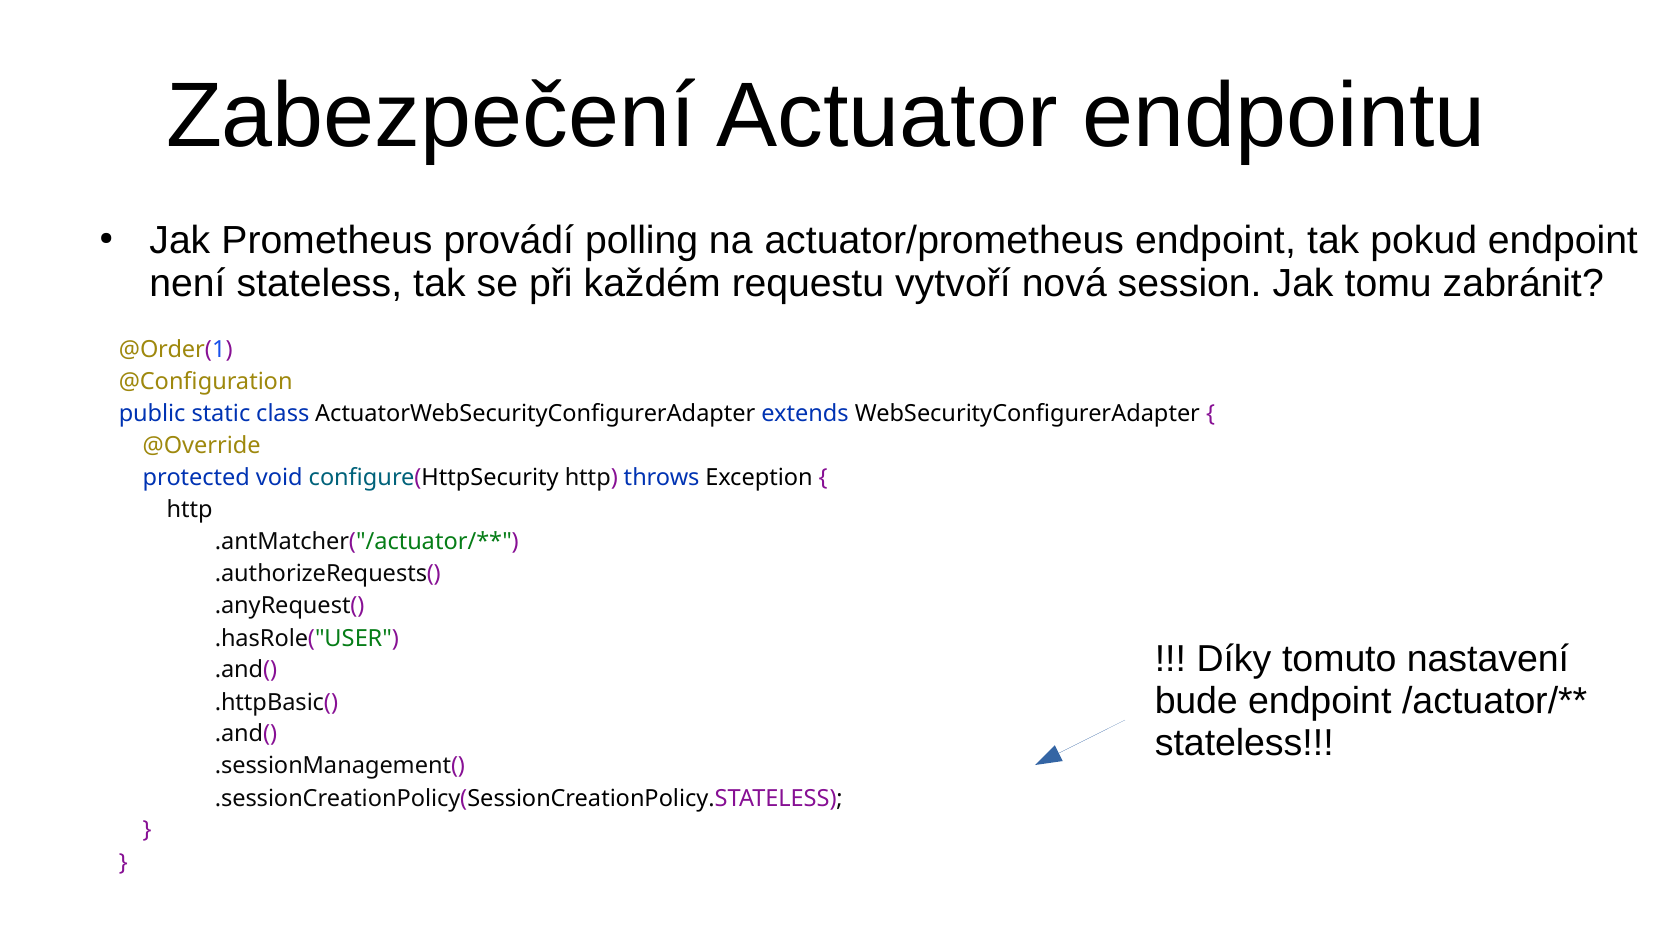

# Zabezpečení Actuator endpointu
Jak Prometheus provádí polling na actuator/prometheus endpoint, tak pokud endpoint není stateless, tak se při každém requestu vytvoří nová session. Jak tomu zabránit?
 @Order(1)
 @Configuration
 public static class ActuatorWebSecurityConfigurerAdapter extends WebSecurityConfigurerAdapter {
 @Override
 protected void configure(HttpSecurity http) throws Exception {
 http
 .antMatcher("/actuator/**")
 .authorizeRequests()
 .anyRequest()
 .hasRole("USER")
 .and()
 .httpBasic()
 .and()
 .sessionManagement()
 .sessionCreationPolicy(SessionCreationPolicy.STATELESS);
 }
 }
!!! Díky tomuto nastavení bude endpoint /actuator/** stateless!!!